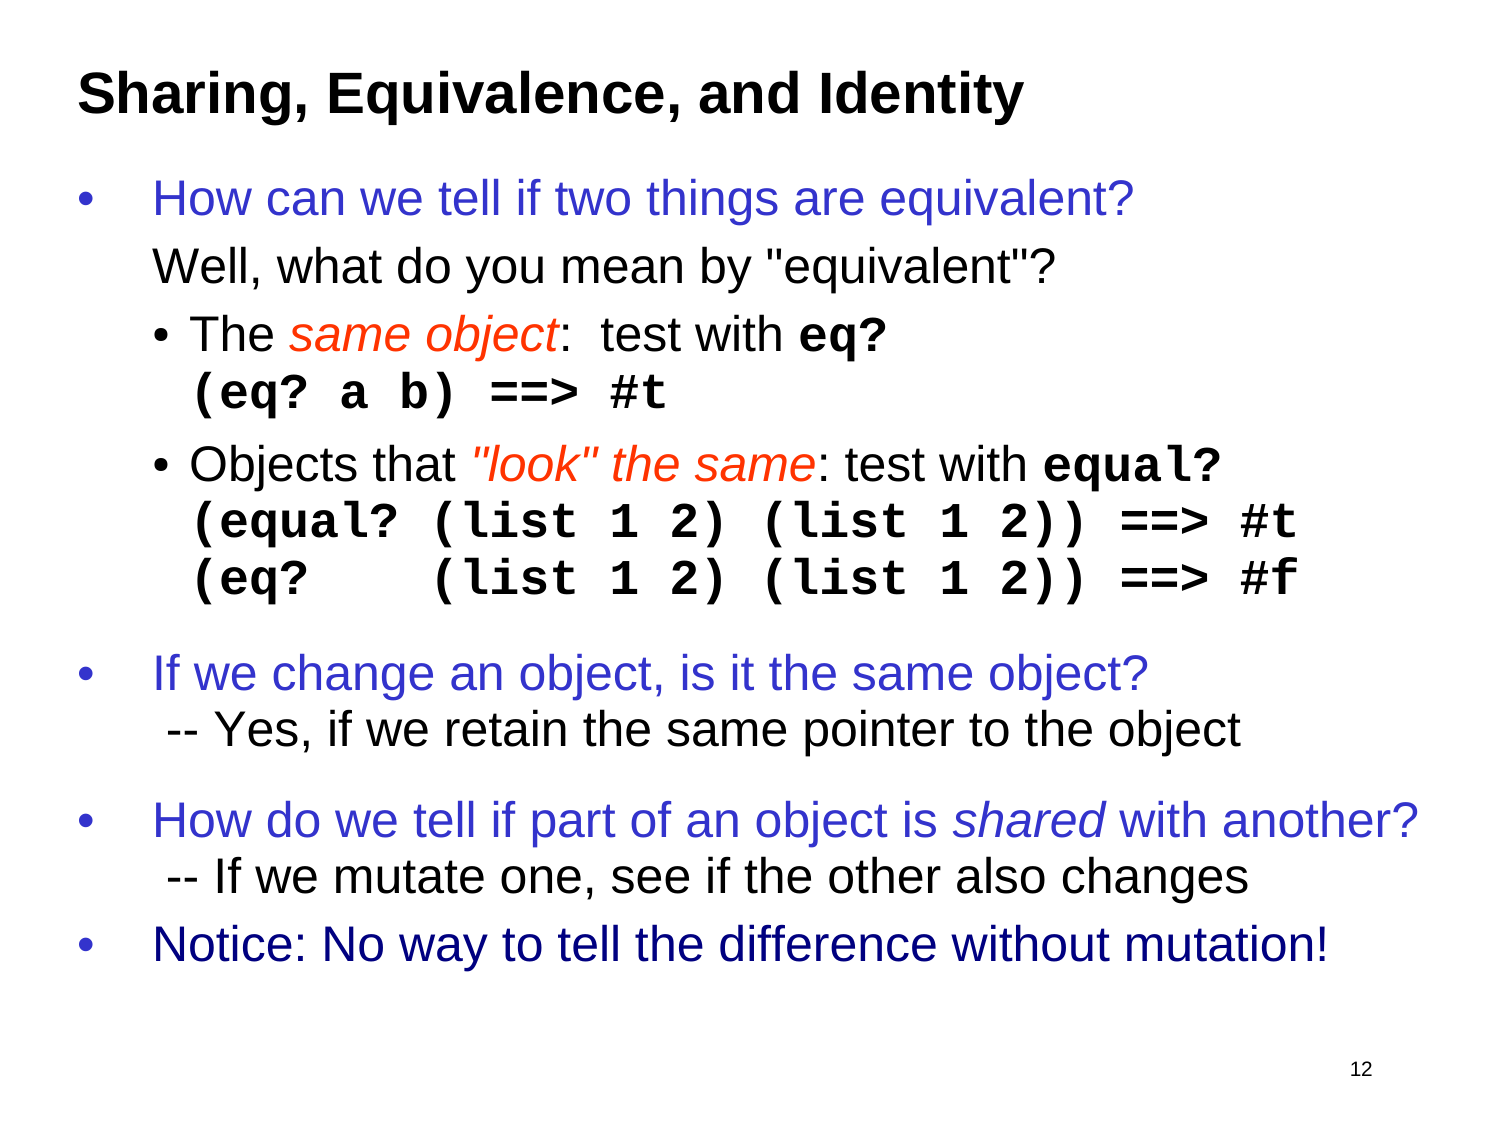

# Sharing, Equivalence, and Identity
How can we tell if two things are equivalent?
Well, what do you mean by "equivalent"?
The same object: test with eq?
(eq? a b) ==> #t
Objects that "look" the same: test with equal?
(equal? (list 1 2) (list 1 2)) ==> #t
(eq? (list 1 2) (list 1 2)) ==> #f
If we change an object, is it the same object?
 -- Yes, if we retain the same pointer to the object
How do we tell if part of an object is shared with another?
 -- If we mutate one, see if the other also changes
Notice: No way to tell the difference without mutation!
12